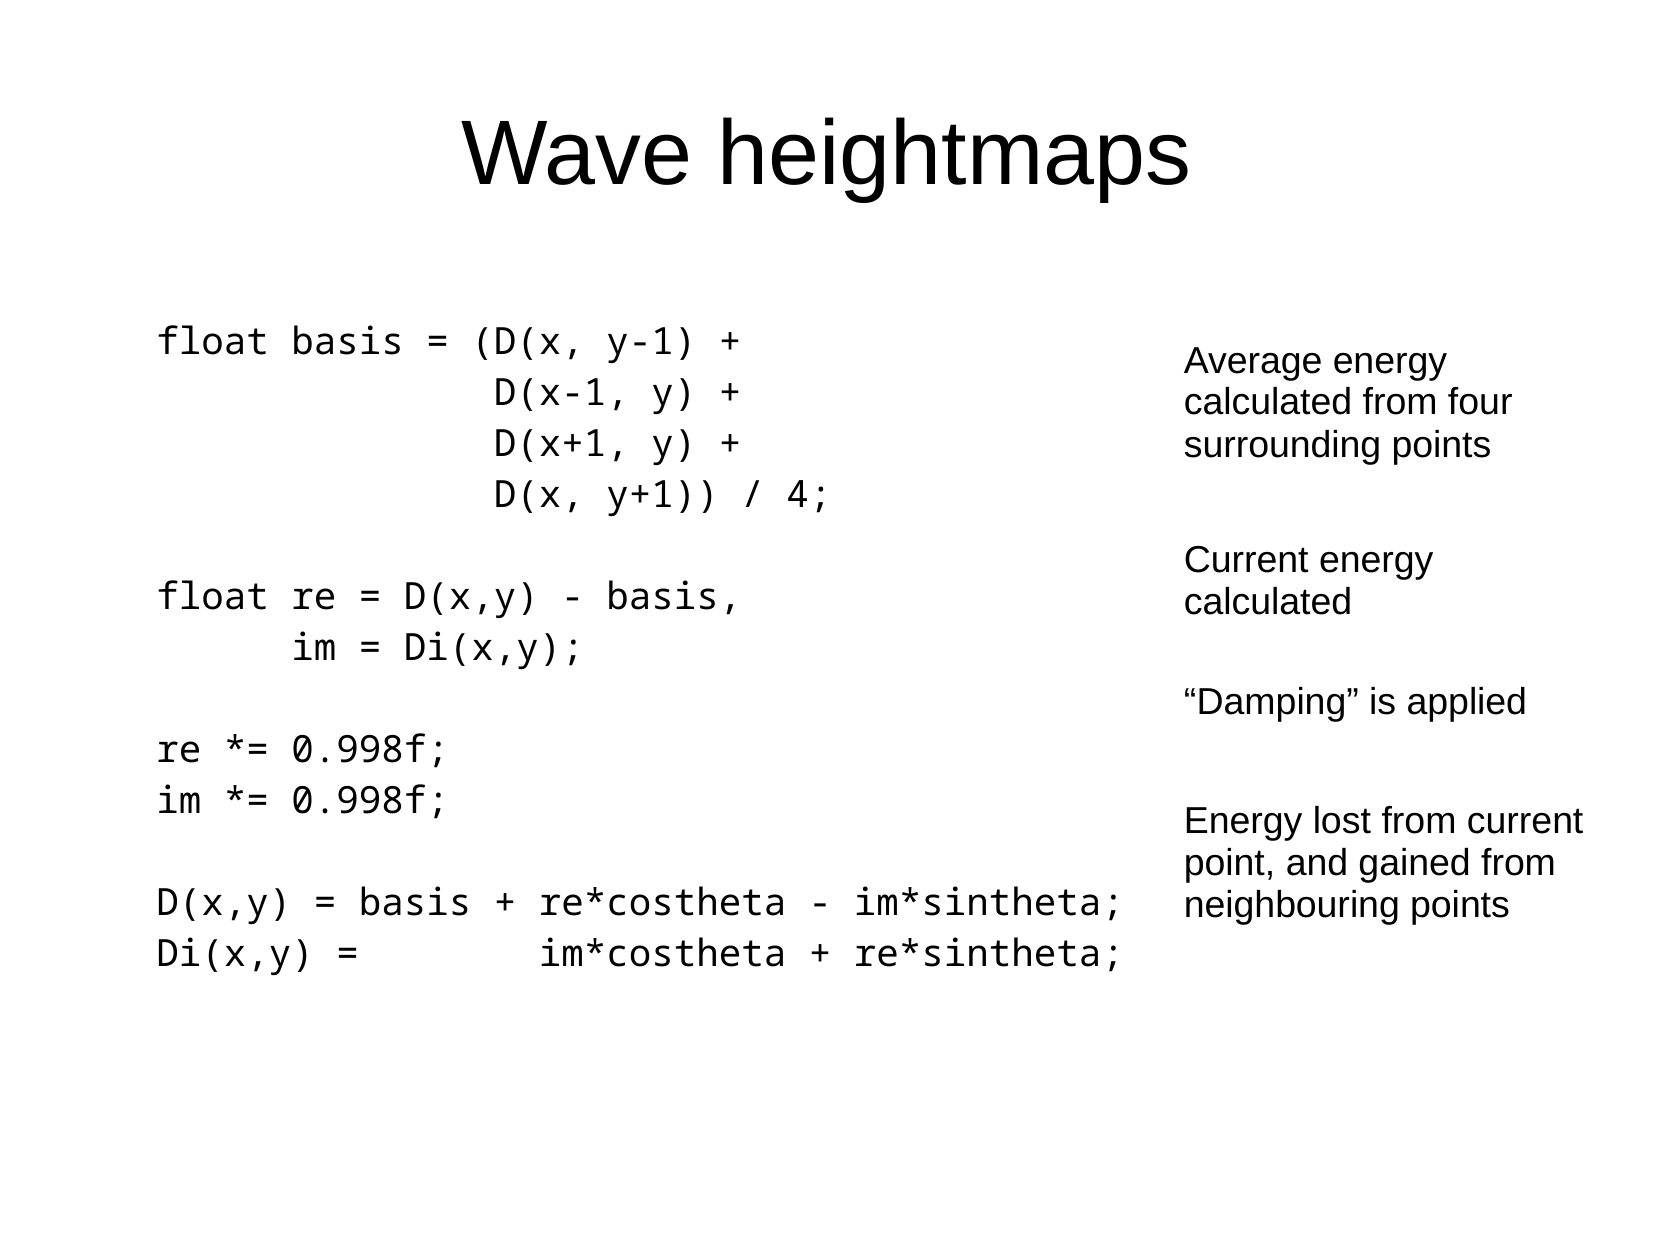

# Wave heightmaps
float basis = (D(x, y-1) +
 D(x-1, y) +
 D(x+1, y) +
 D(x, y+1)) / 4;
float re = D(x,y) - basis,
 im = Di(x,y);
re *= 0.998f;
im *= 0.998f;
D(x,y) = basis + re*costheta - im*sintheta;
Di(x,y) = im*costheta + re*sintheta;
Average energy calculated from four surrounding points
Current energy calculated
“Damping” is applied
Energy lost from current point, and gained from neighbouring points